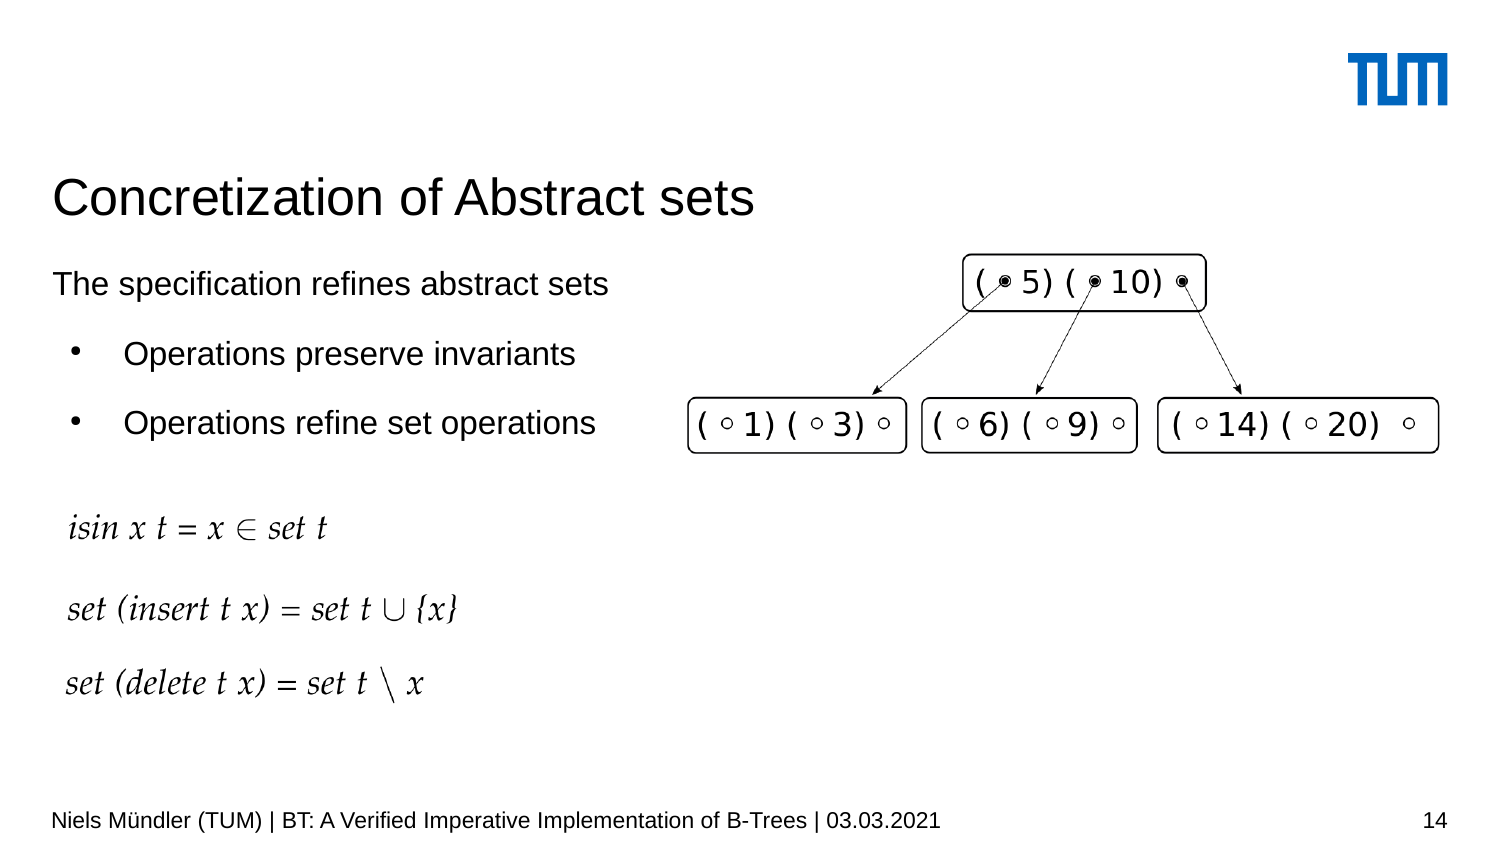

# Concretization of Abstract sets
The specification refines abstract sets
Operations preserve invariants
Operations refine set operations
Niels Mündler (TUM) | BT: A Verified Imperative Implementation of B-Trees
14